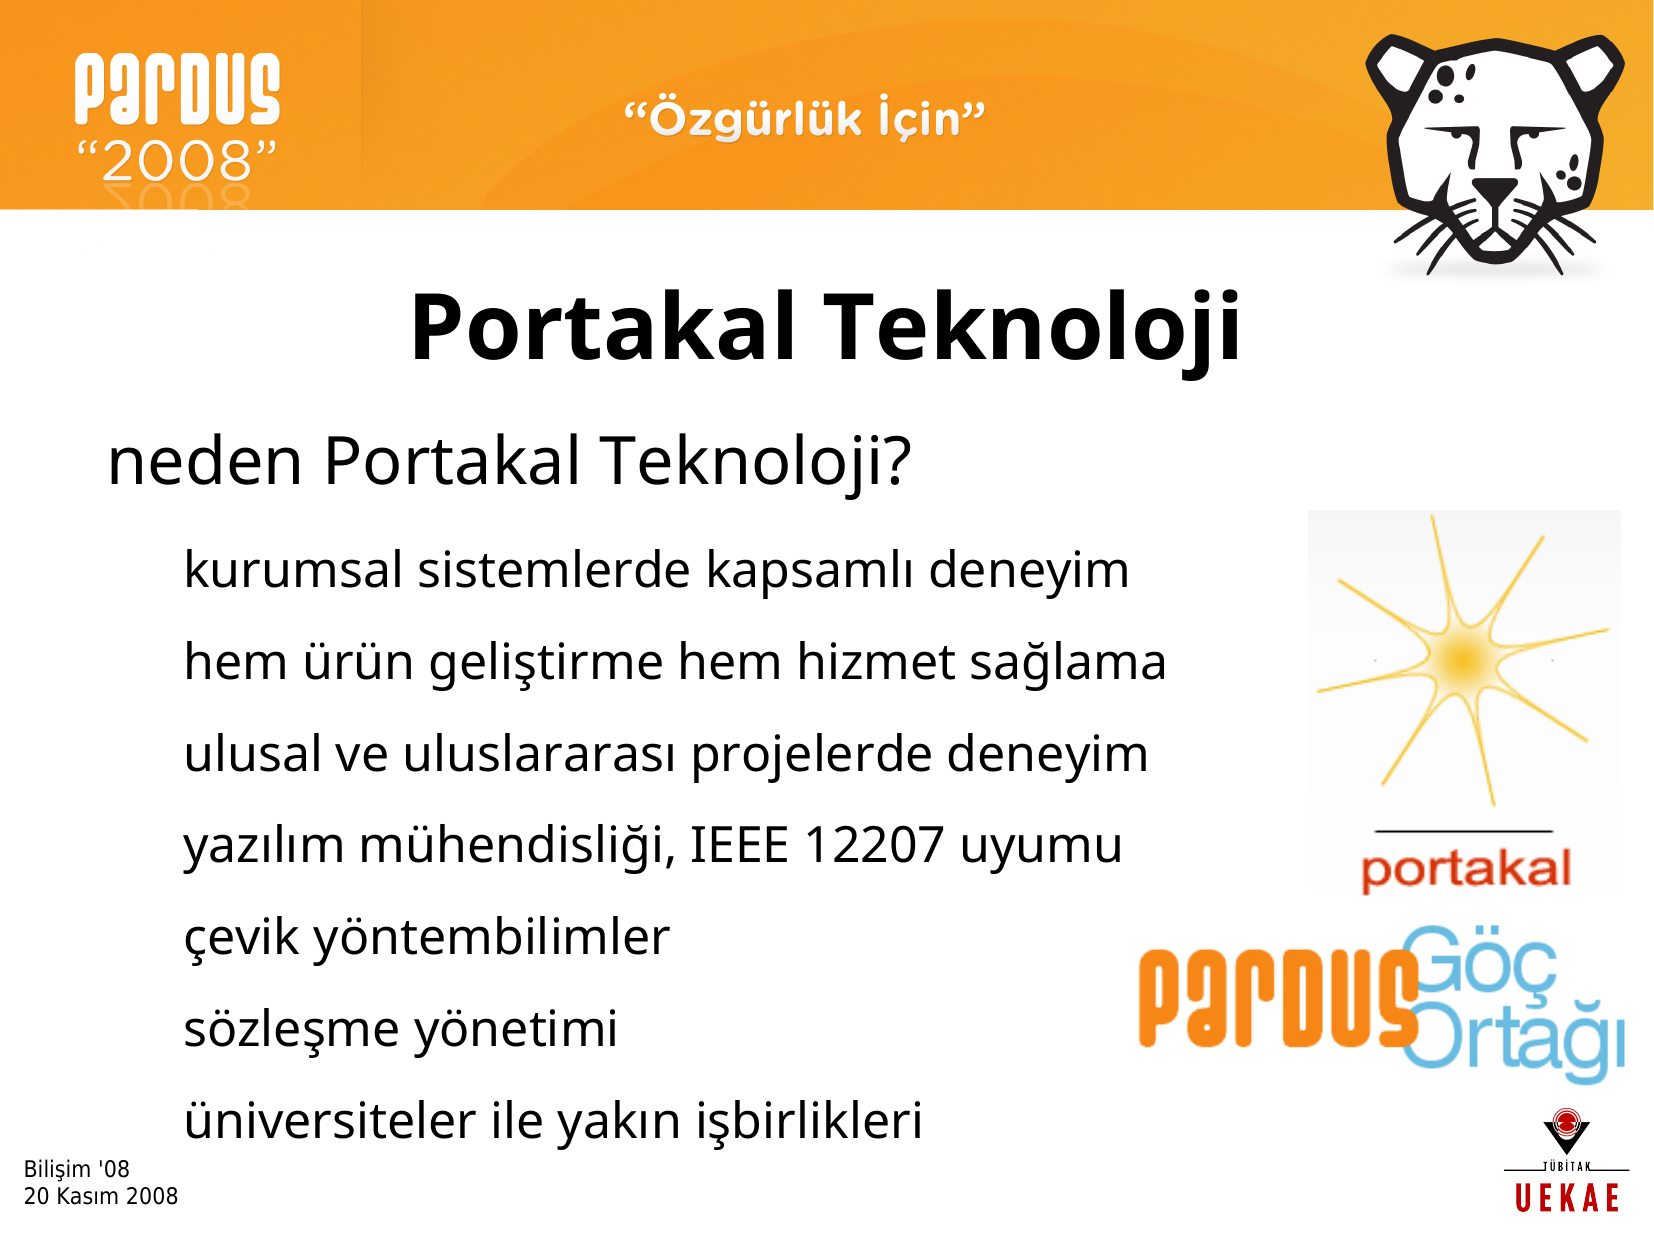

# Portakal Teknoloji
neden Portakal Teknoloji?
kurumsal sistemlerde kapsamlı deneyim
hem ürün geliştirme hem hizmet sağlama
ulusal ve uluslararası projelerde deneyim
yazılım mühendisliği, IEEE 12207 uyumu
çevik yöntembilimler
sözleşme yönetimi
üniversiteler ile yakın işbirlikleri